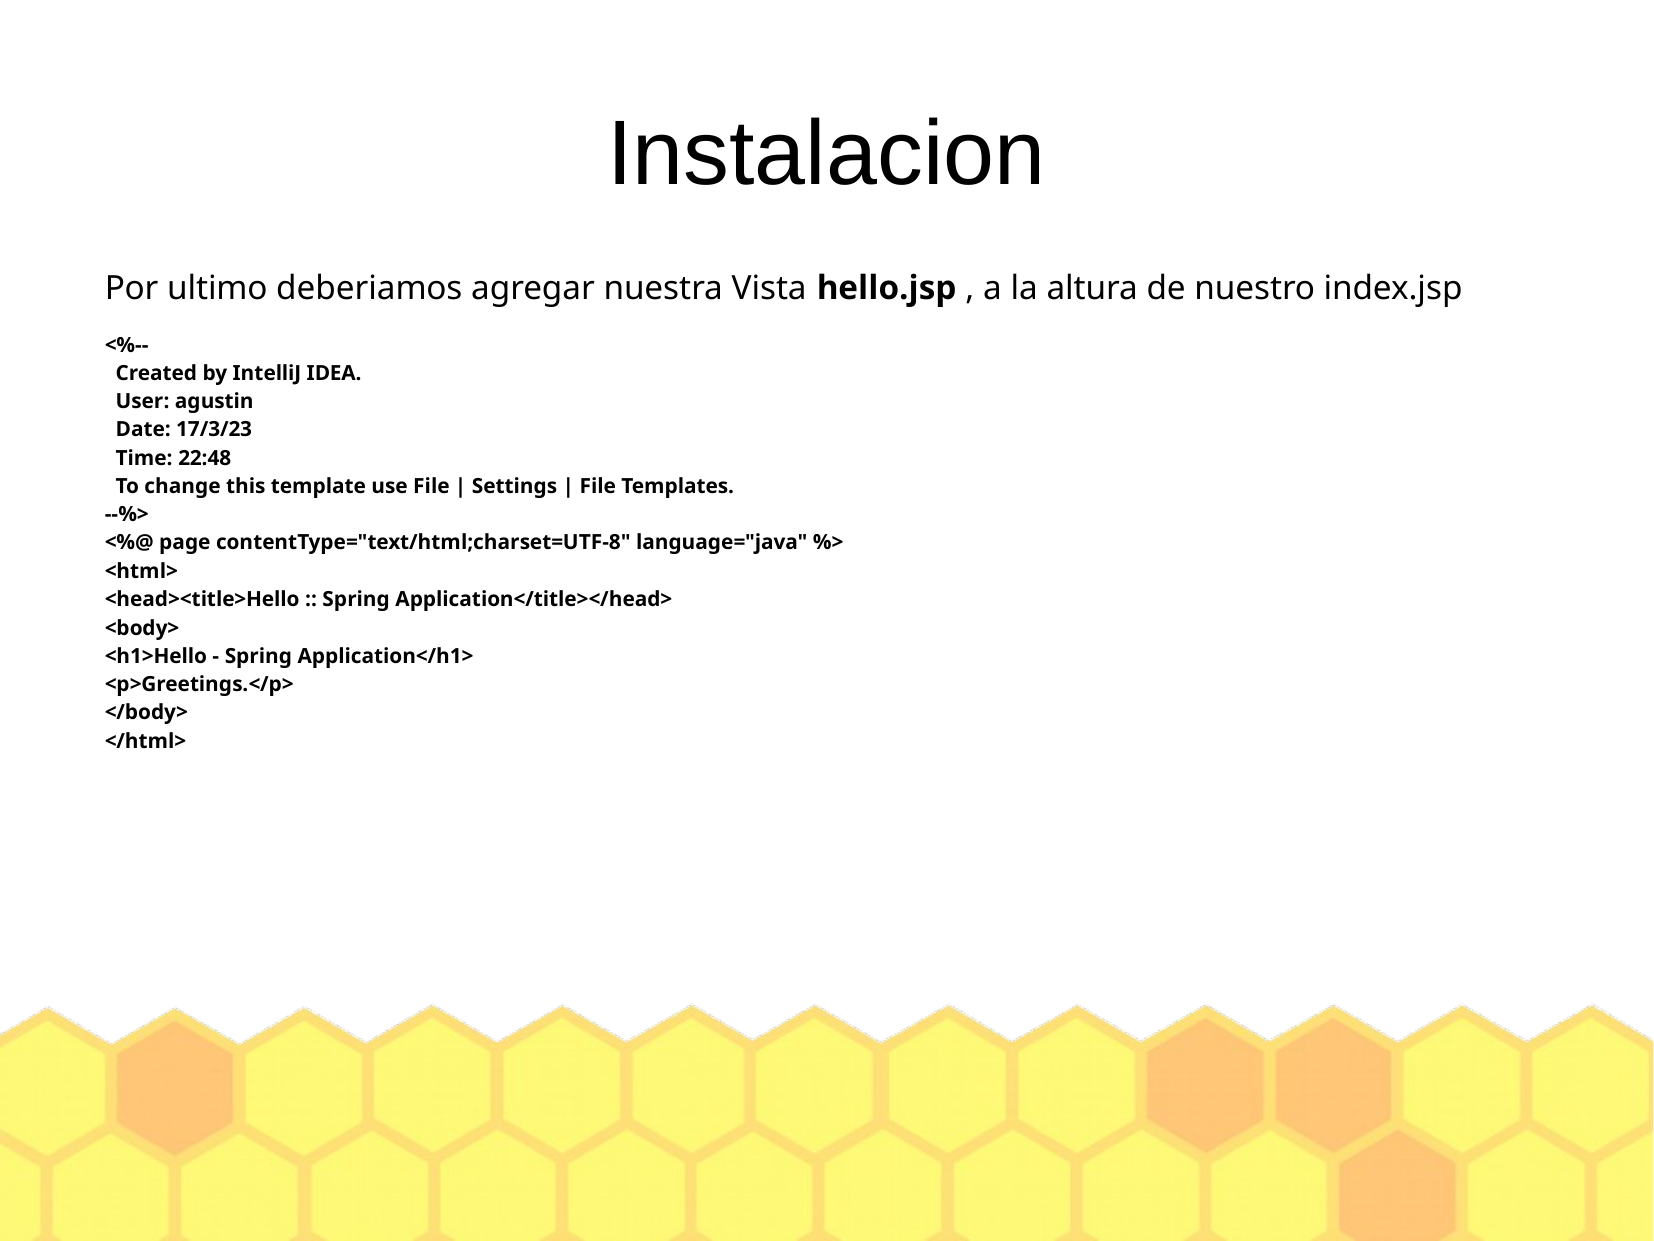

# Instalacion
Por ultimo deberiamos agregar nuestra Vista hello.jsp , a la altura de nuestro index.jsp
<%--
 Created by IntelliJ IDEA.
 User: agustin
 Date: 17/3/23
 Time: 22:48
 To change this template use File | Settings | File Templates.
--%>
<%@ page contentType="text/html;charset=UTF-8" language="java" %>
<html>
<head><title>Hello :: Spring Application</title></head>
<body>
<h1>Hello - Spring Application</h1>
<p>Greetings.</p>
</body>
</html>